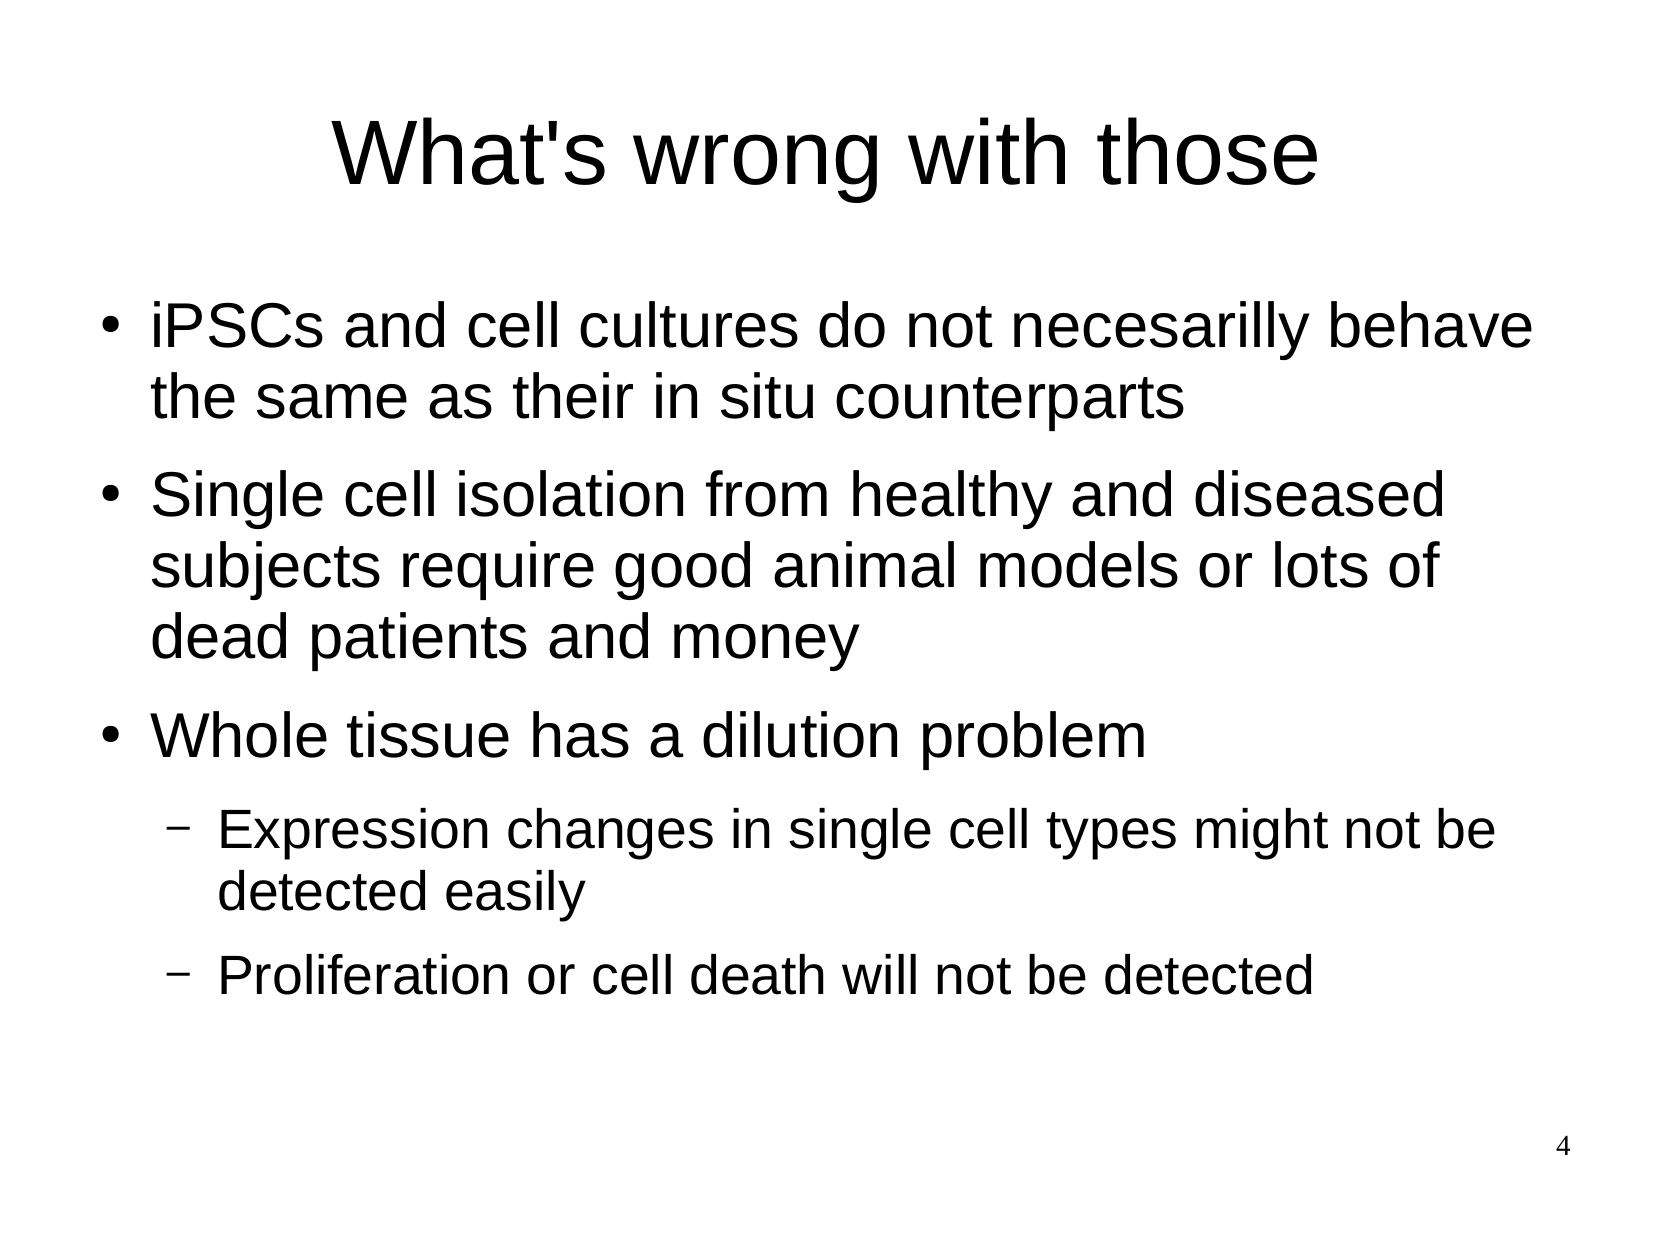

# What's wrong with those
iPSCs and cell cultures do not necesarilly behave the same as their in situ counterparts
Single cell isolation from healthy and diseased subjects require good animal models or lots of dead patients and money
Whole tissue has a dilution problem
Expression changes in single cell types might not be detected easily
Proliferation or cell death will not be detected
4